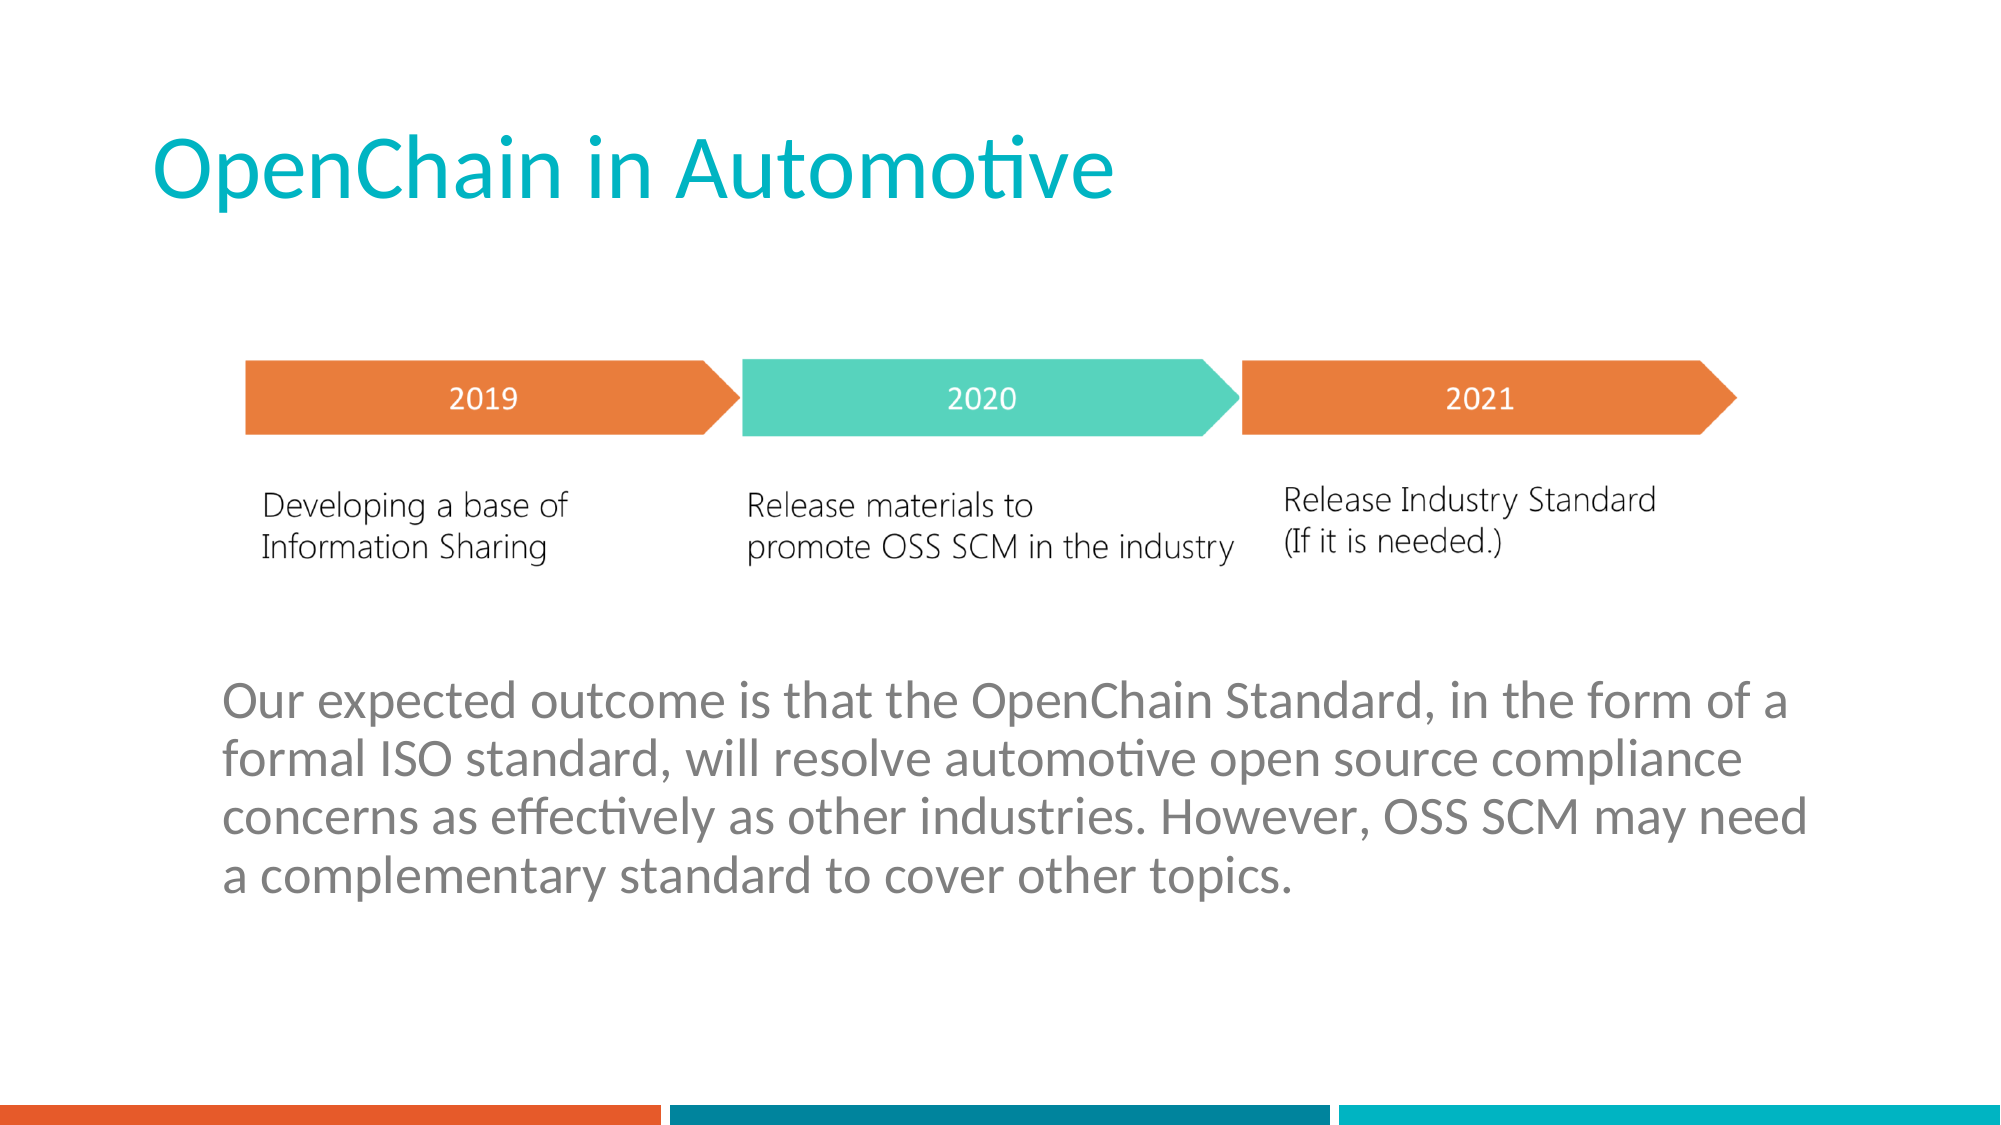

# OpenChain in Automotive
Our expected outcome is that the OpenChain Standard, in the form of a formal ISO standard, will resolve automotive open source compliance concerns as effectively as other industries. However, OSS SCM may need a complementary standard to cover other topics.